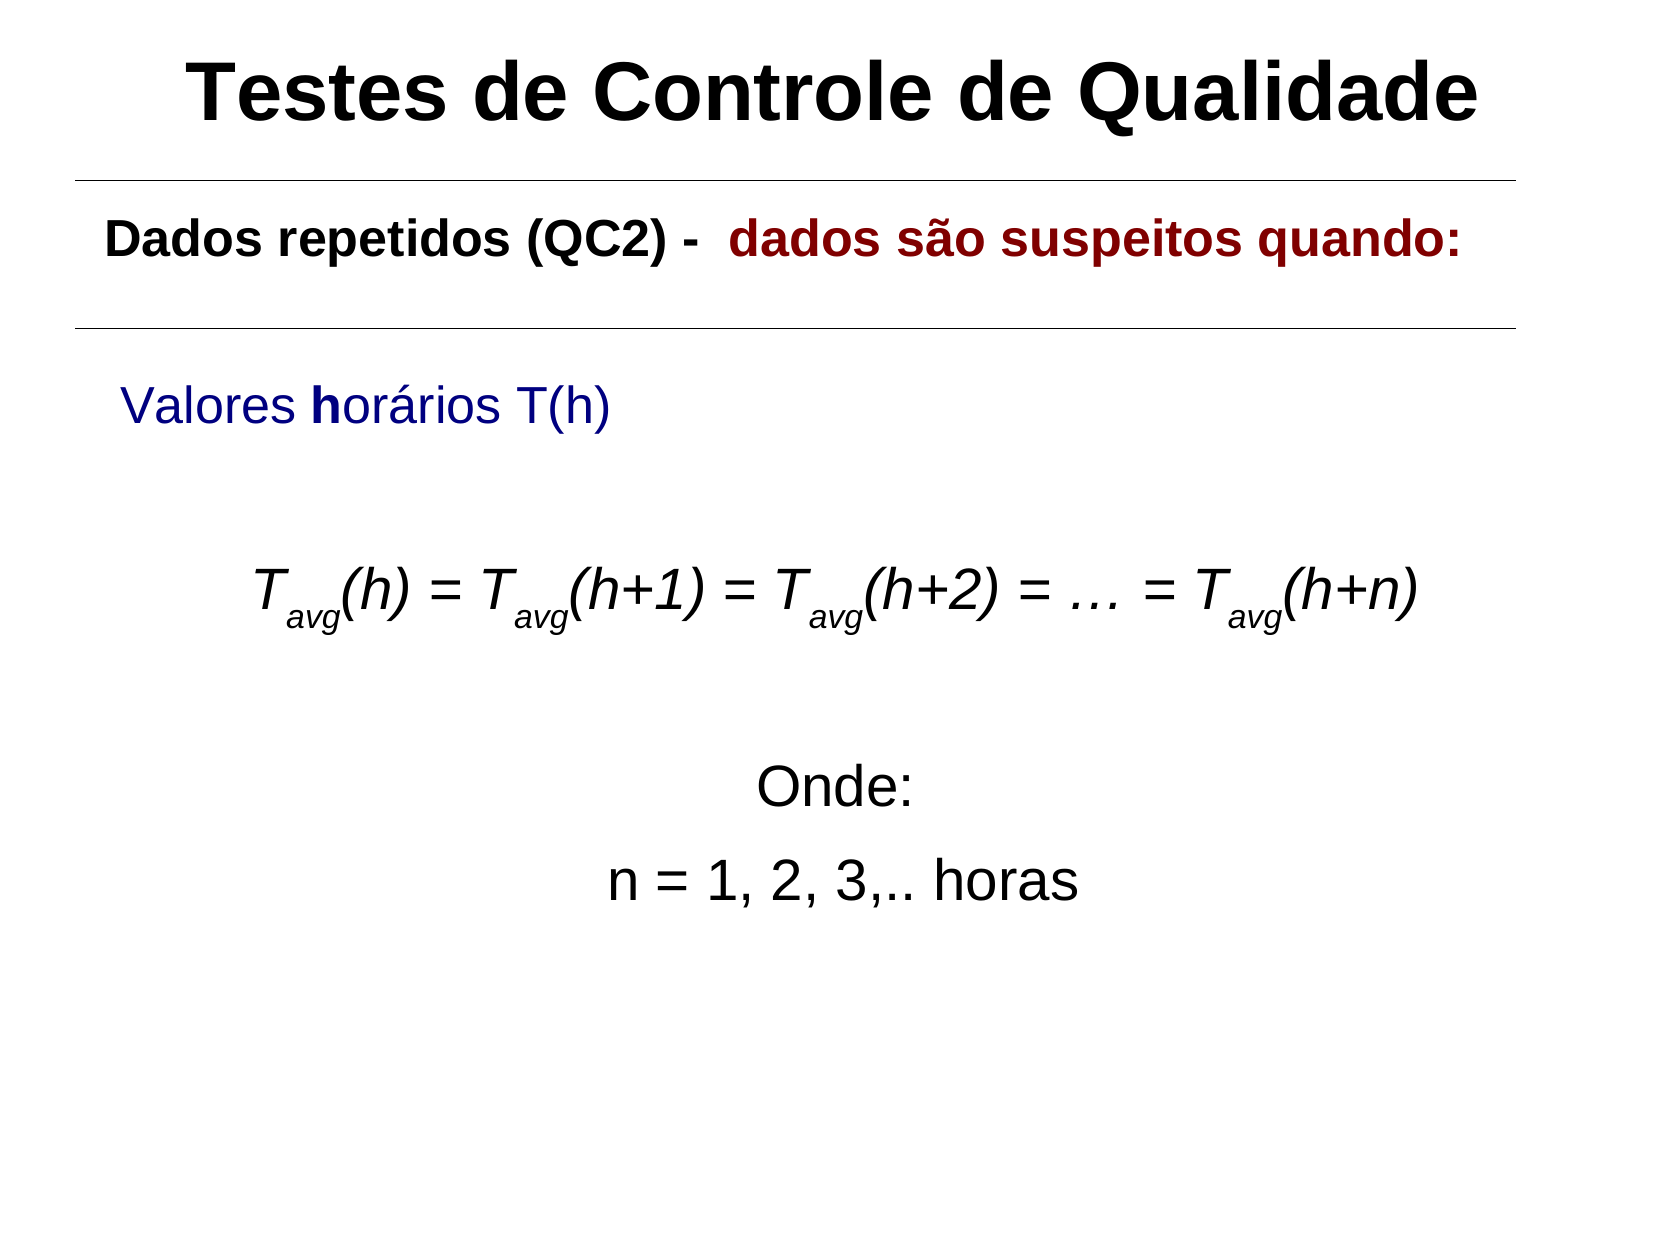

# Testes de Controle de Qualidade
Dados repetidos (QC2) - dados são suspeitos quando:
Valores horários T(h)
Tavg(h) = Tavg(h+1) = Tavg(h+2) = … = Tavg(h+n)
Onde:
 n = 1, 2, 3,.. horas